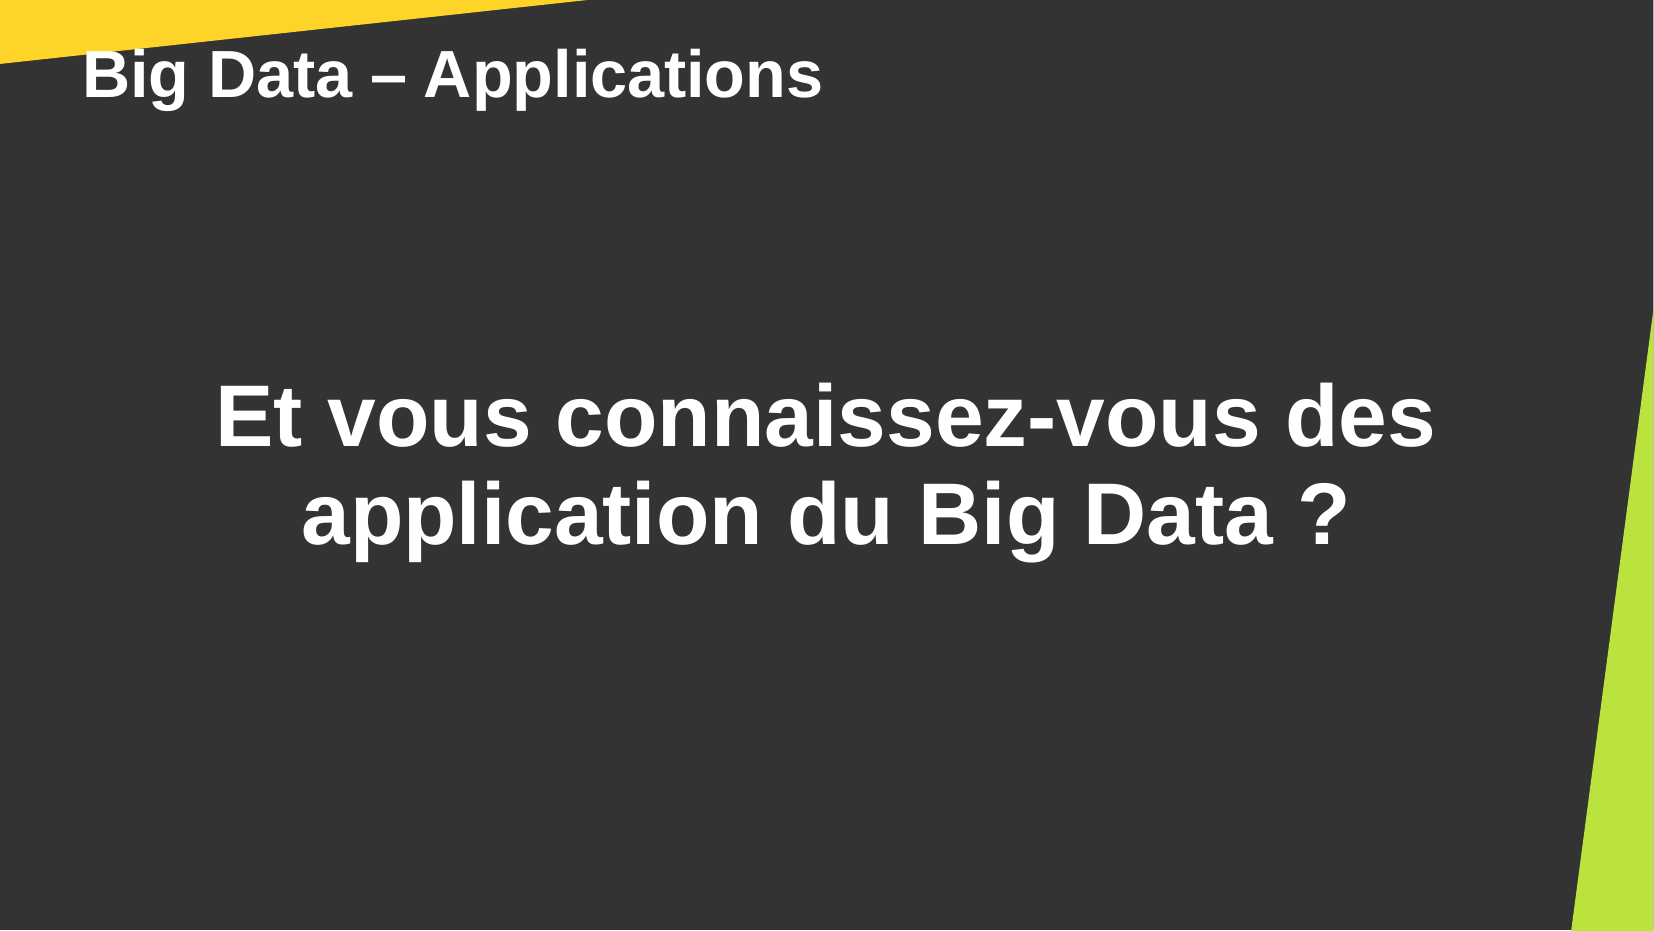

# Big Data – Applications
Et vous connaissez-vous des application du Big Data ?